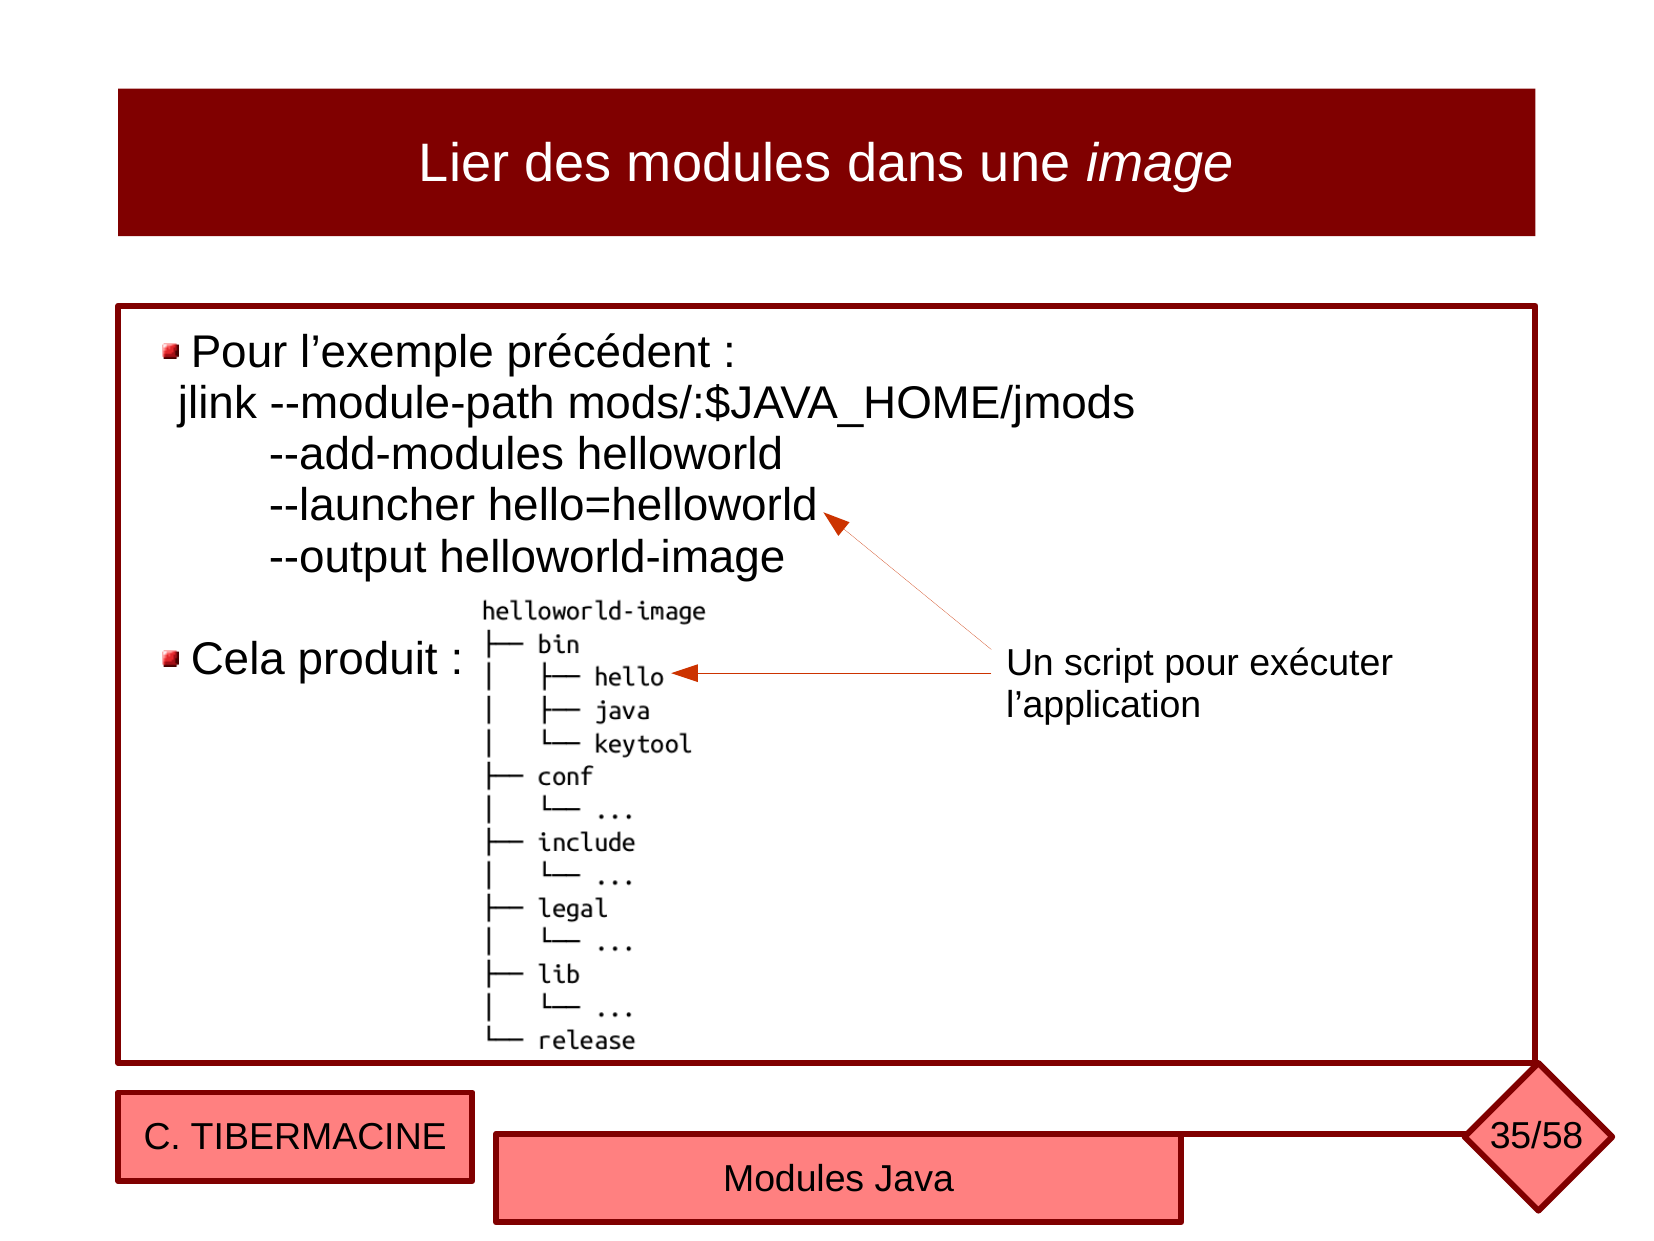

Lier des modules dans une image
 Pour l’exemple précédent :
jlink --module-path mods/:$JAVA_HOME/jmods
--add-modules helloworld
--launcher hello=helloworld
--output helloworld-image
 Cela produit :
Un script pour exécuter
l’application
C. TIBERMACINE
Modules Java